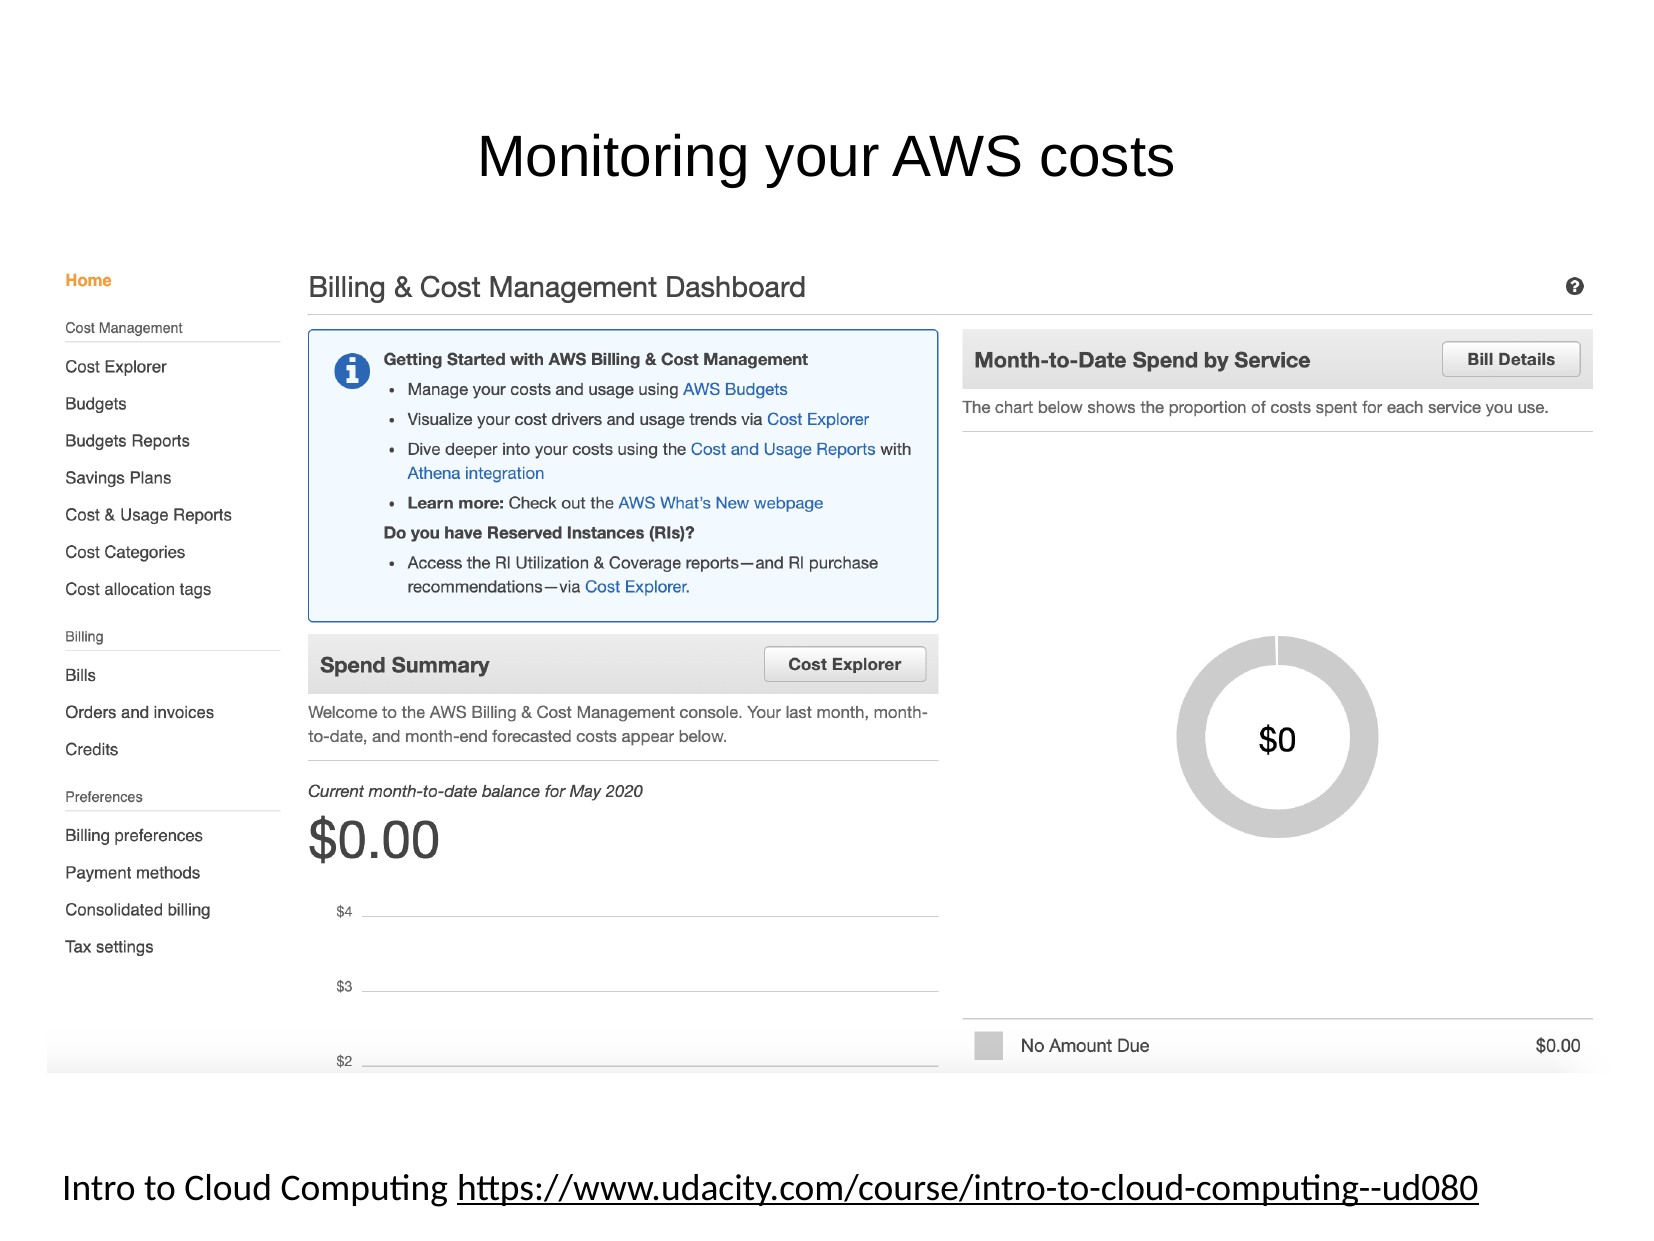

# Monitoring your AWS costs
Intro to Cloud Computing https://www.udacity.com/course/intro-to-cloud-computing--ud080